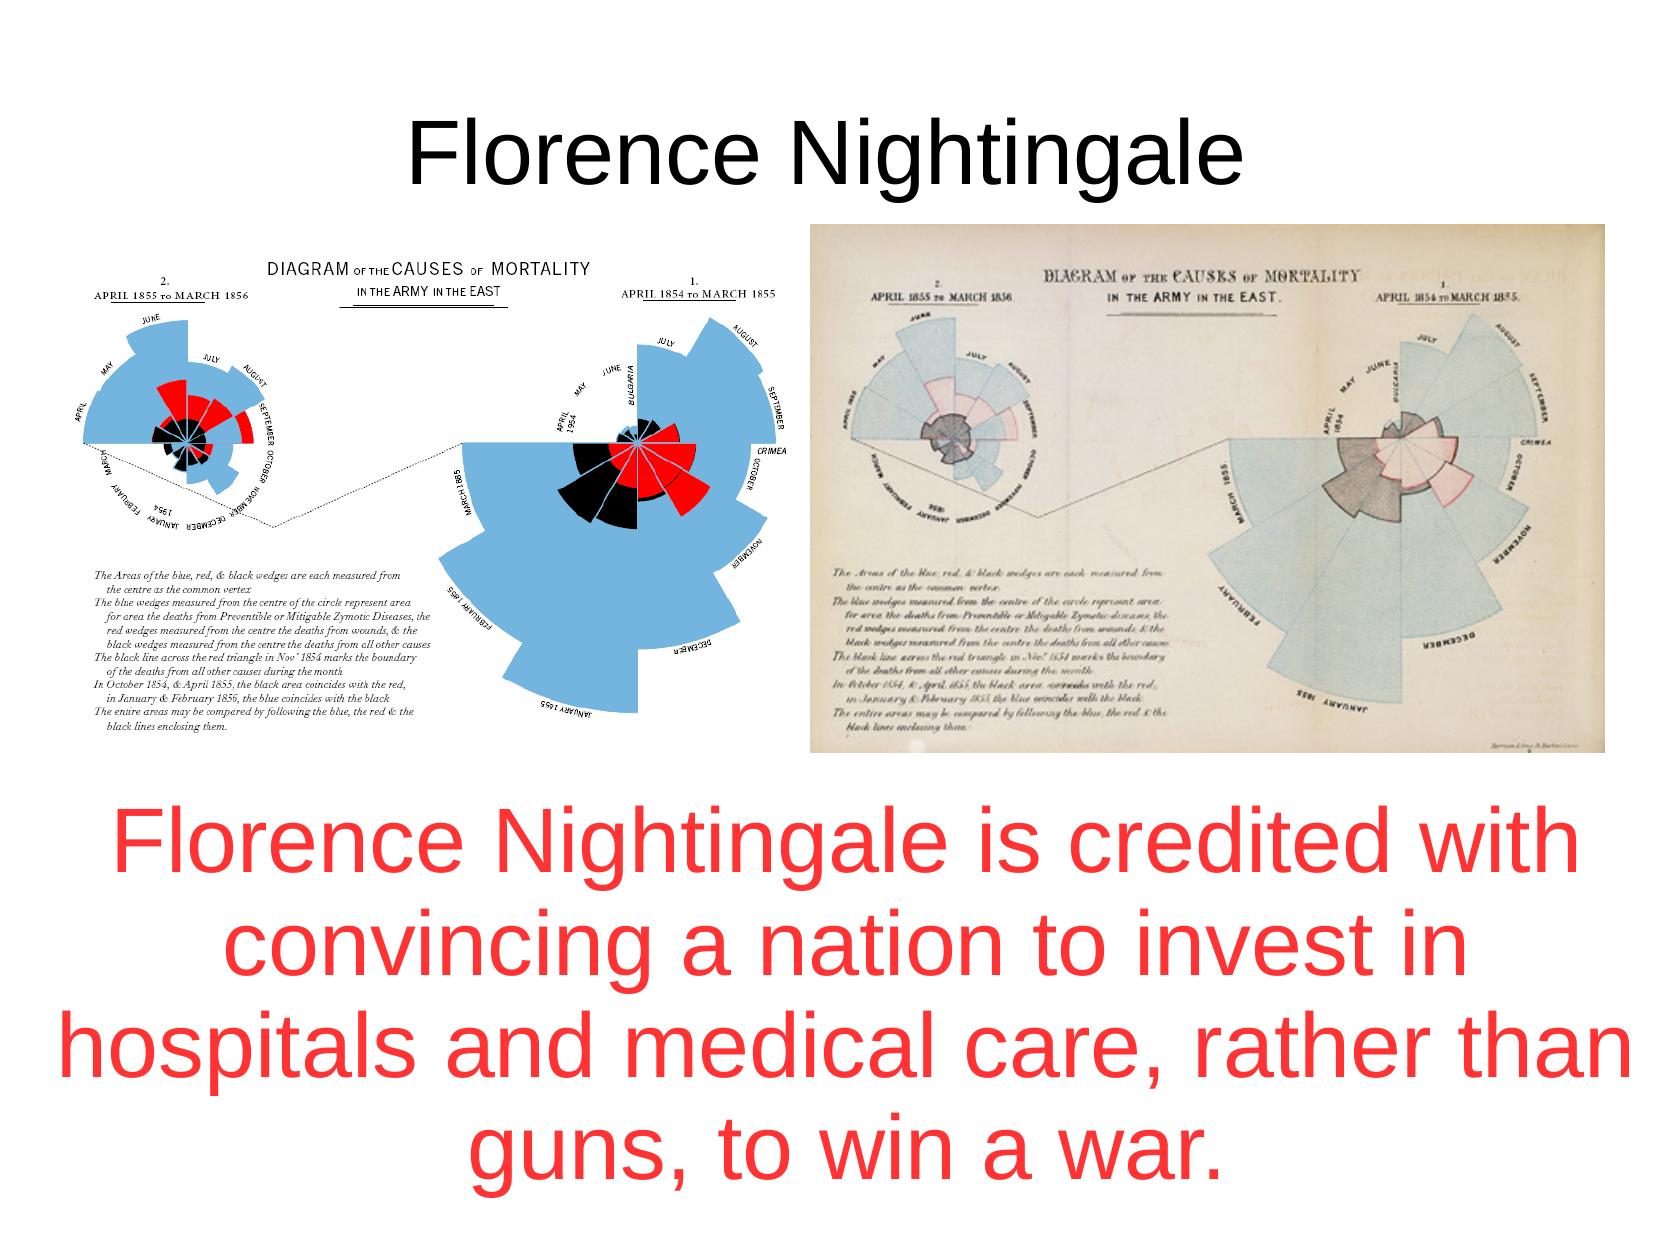

# Florence Nightingale
Florence Nightingale is credited with convincing a nation to invest in hospitals and medical care, rather than guns, to win a war.